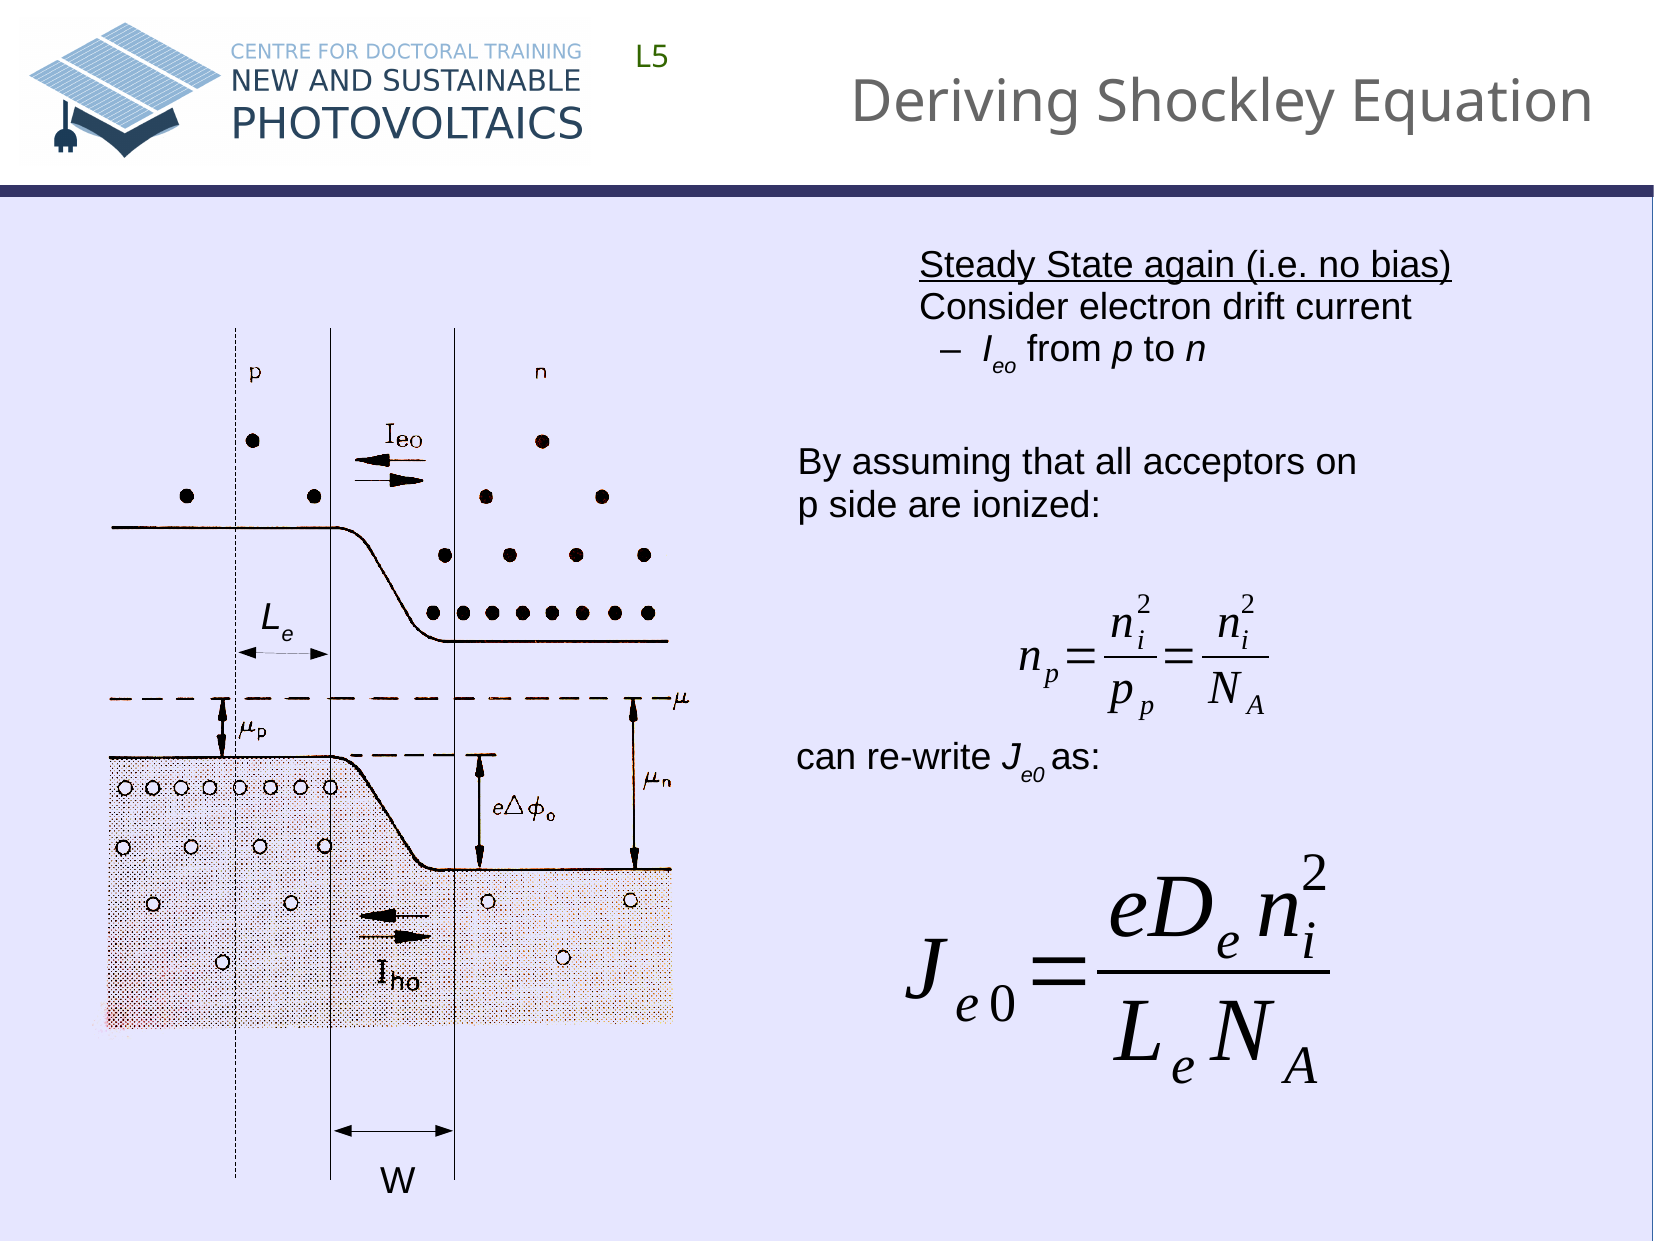

L5
Deriving Shockley Equation
Steady State again (i.e. no bias)
Consider electron drift current
 – Ieo from p to n
By assuming that all acceptors on
p side are ionized:
Le
can re-write Je0 as:
W